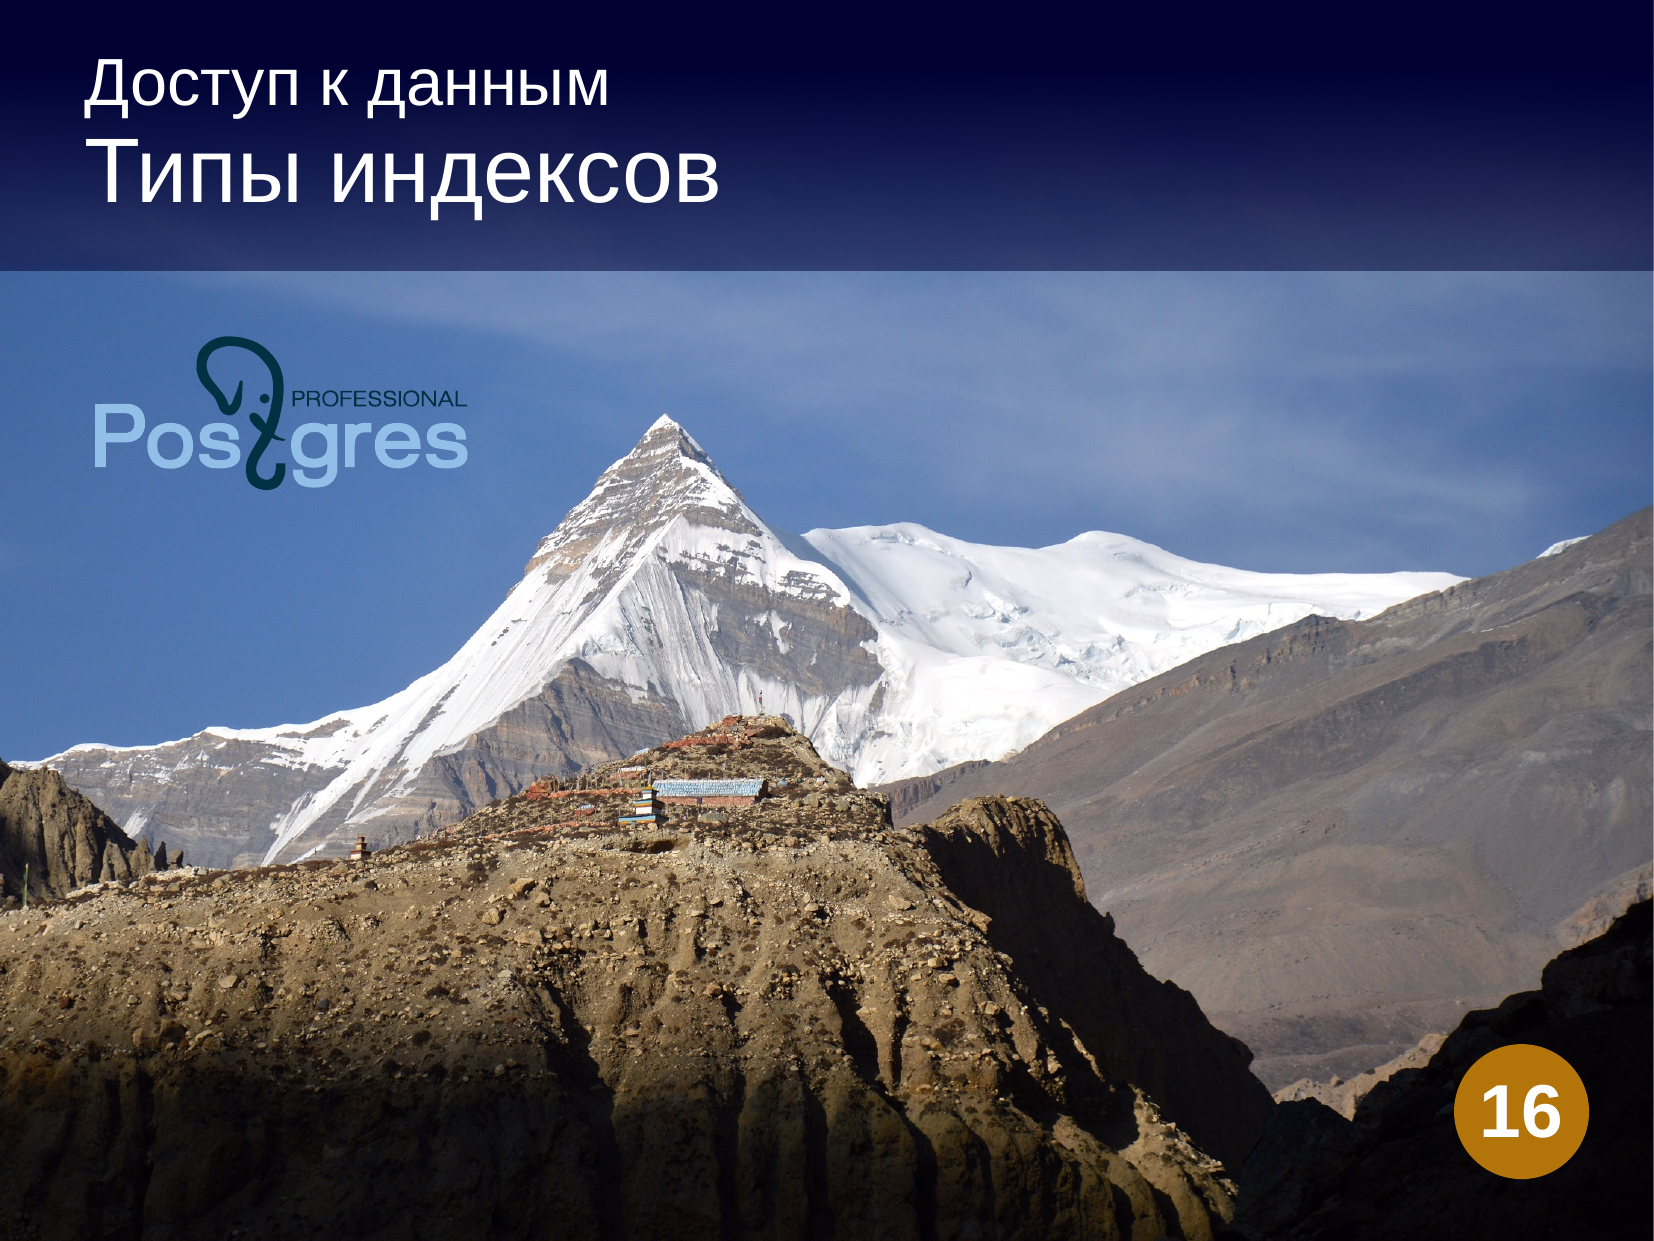

# Доступ к данным Типы индексов
16